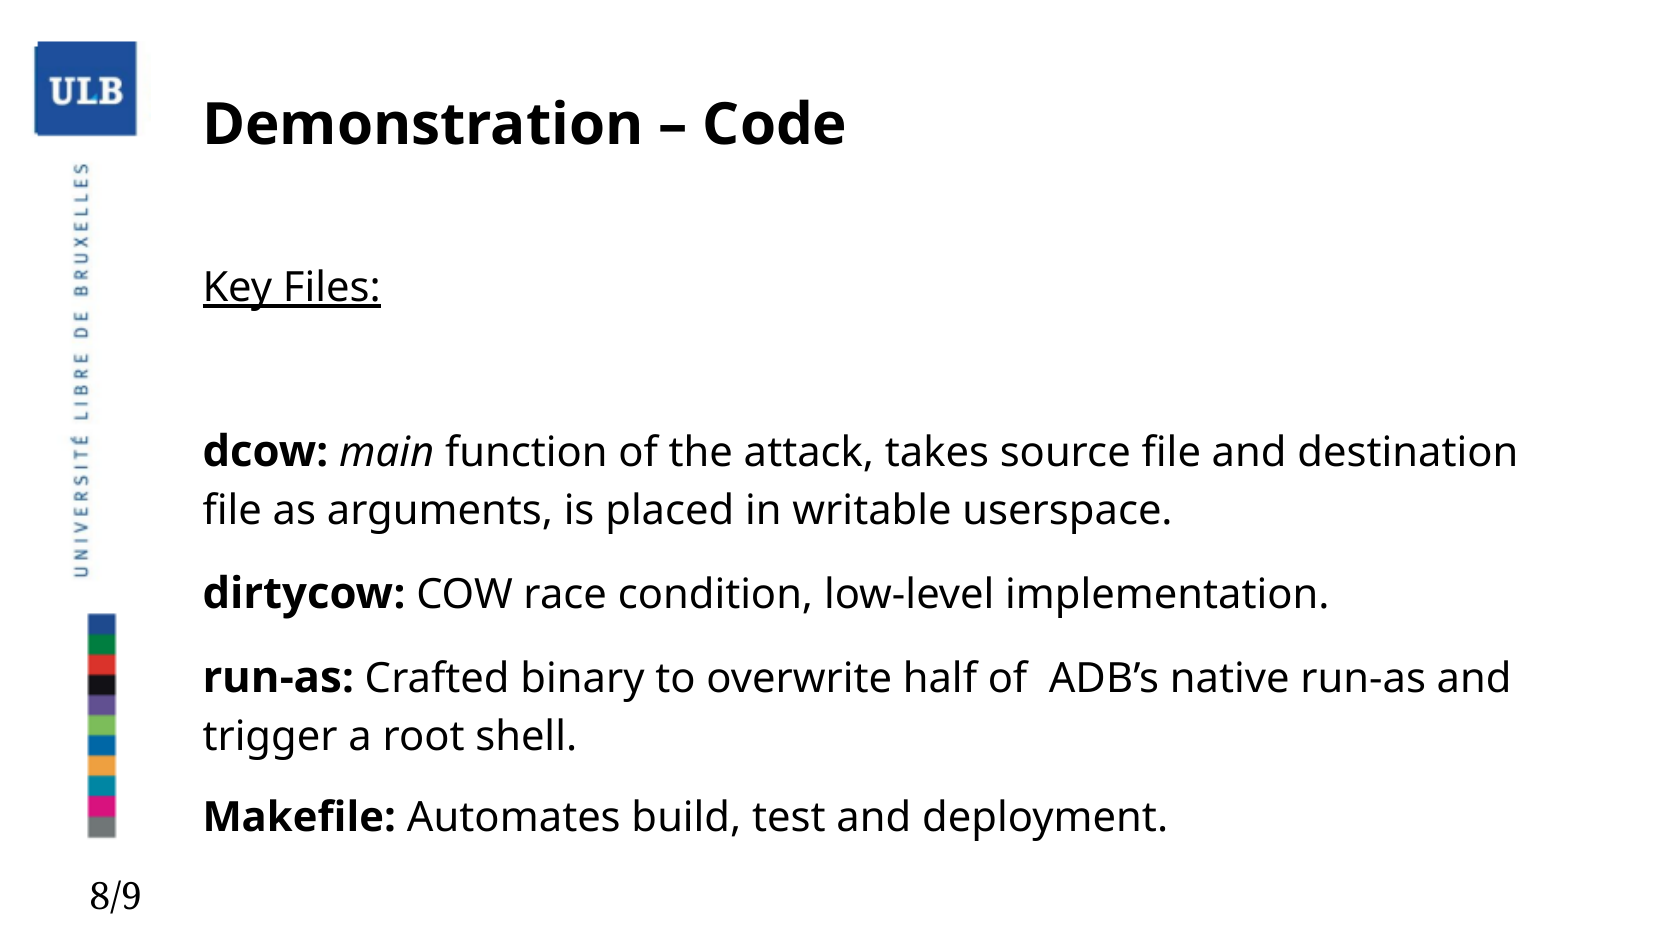

Demonstration – Code
Key Files:
dcow: main function of the attack, takes source file and destination file as arguments, is placed in writable userspace.
dirtycow: COW race condition, low-level implementation.
run-as: Crafted binary to overwrite half of ADB’s native run-as and trigger a root shell.
Makefile: Automates build, test and deployment.